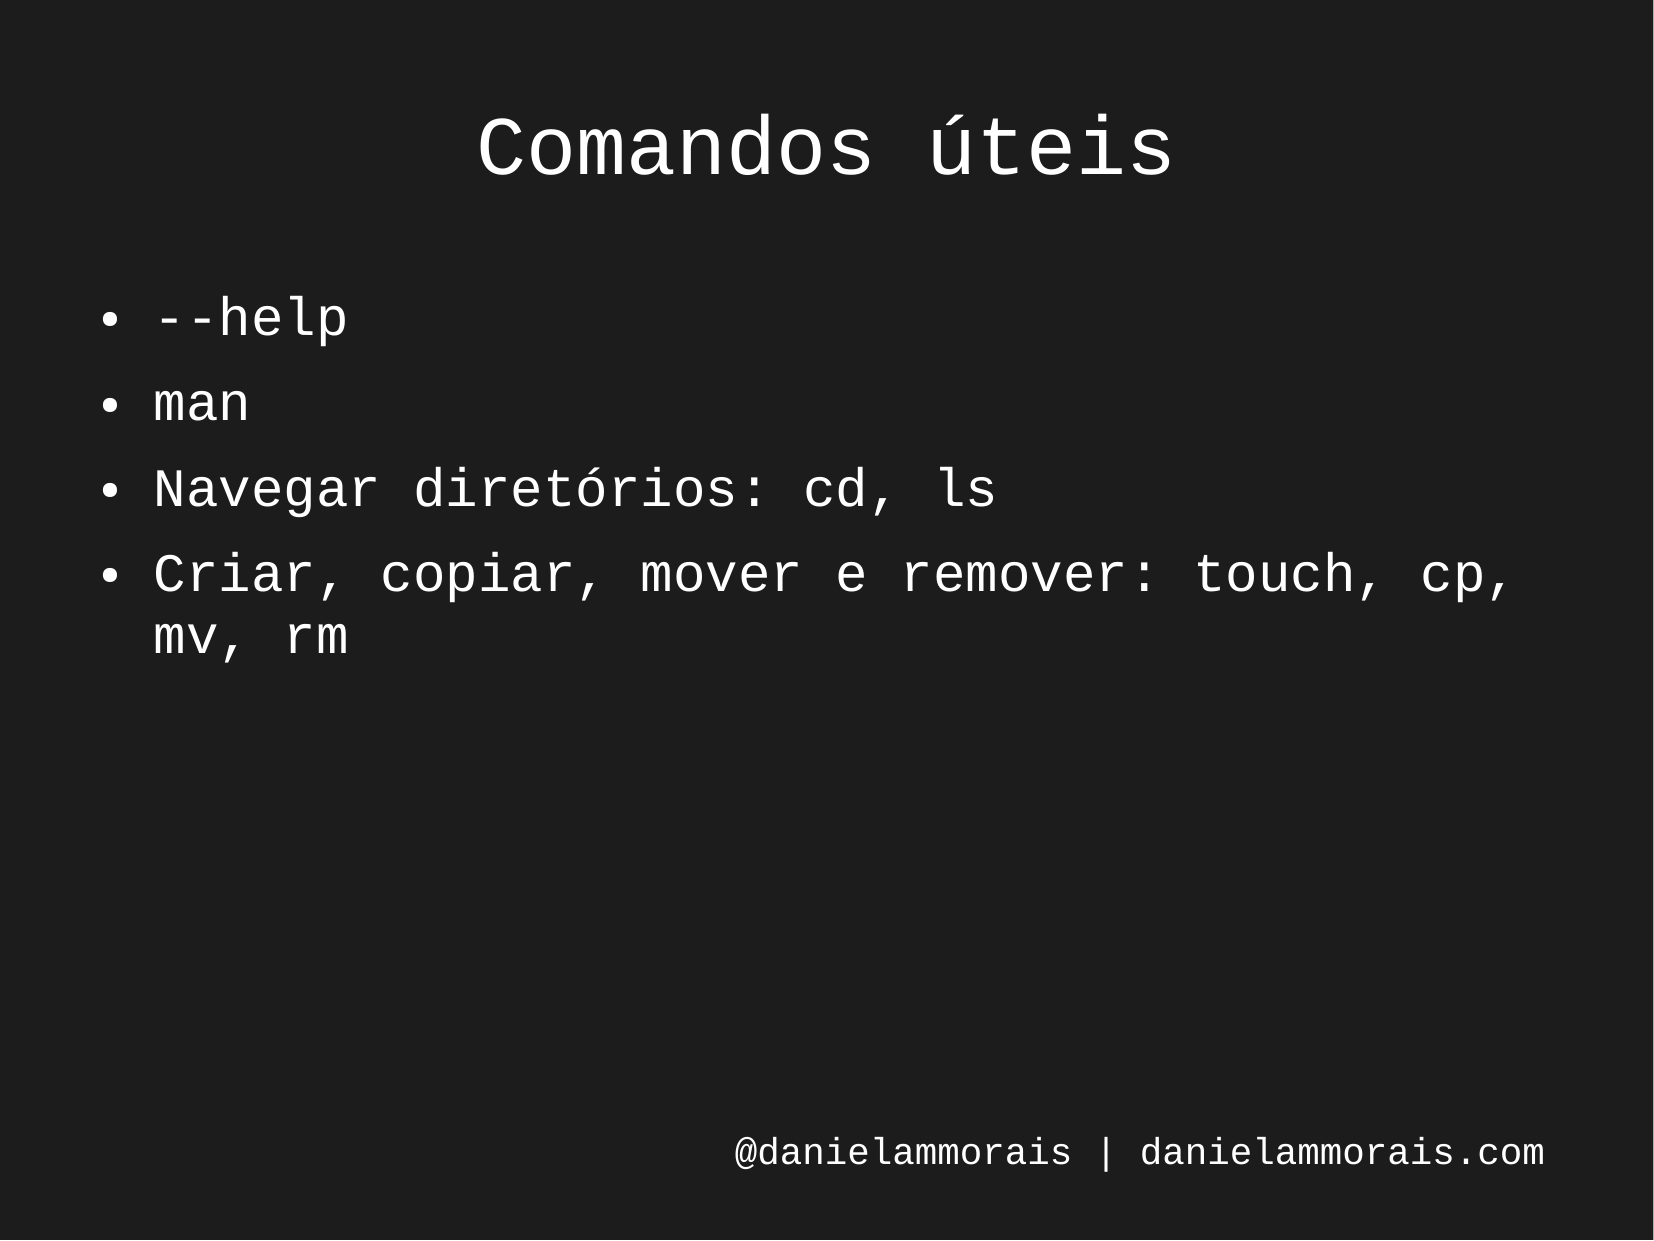

# Comandos úteis
--help
man
Navegar diretórios: cd, ls
Criar, copiar, mover e remover: touch, cp, mv, rm
@danielammorais | danielammorais.com